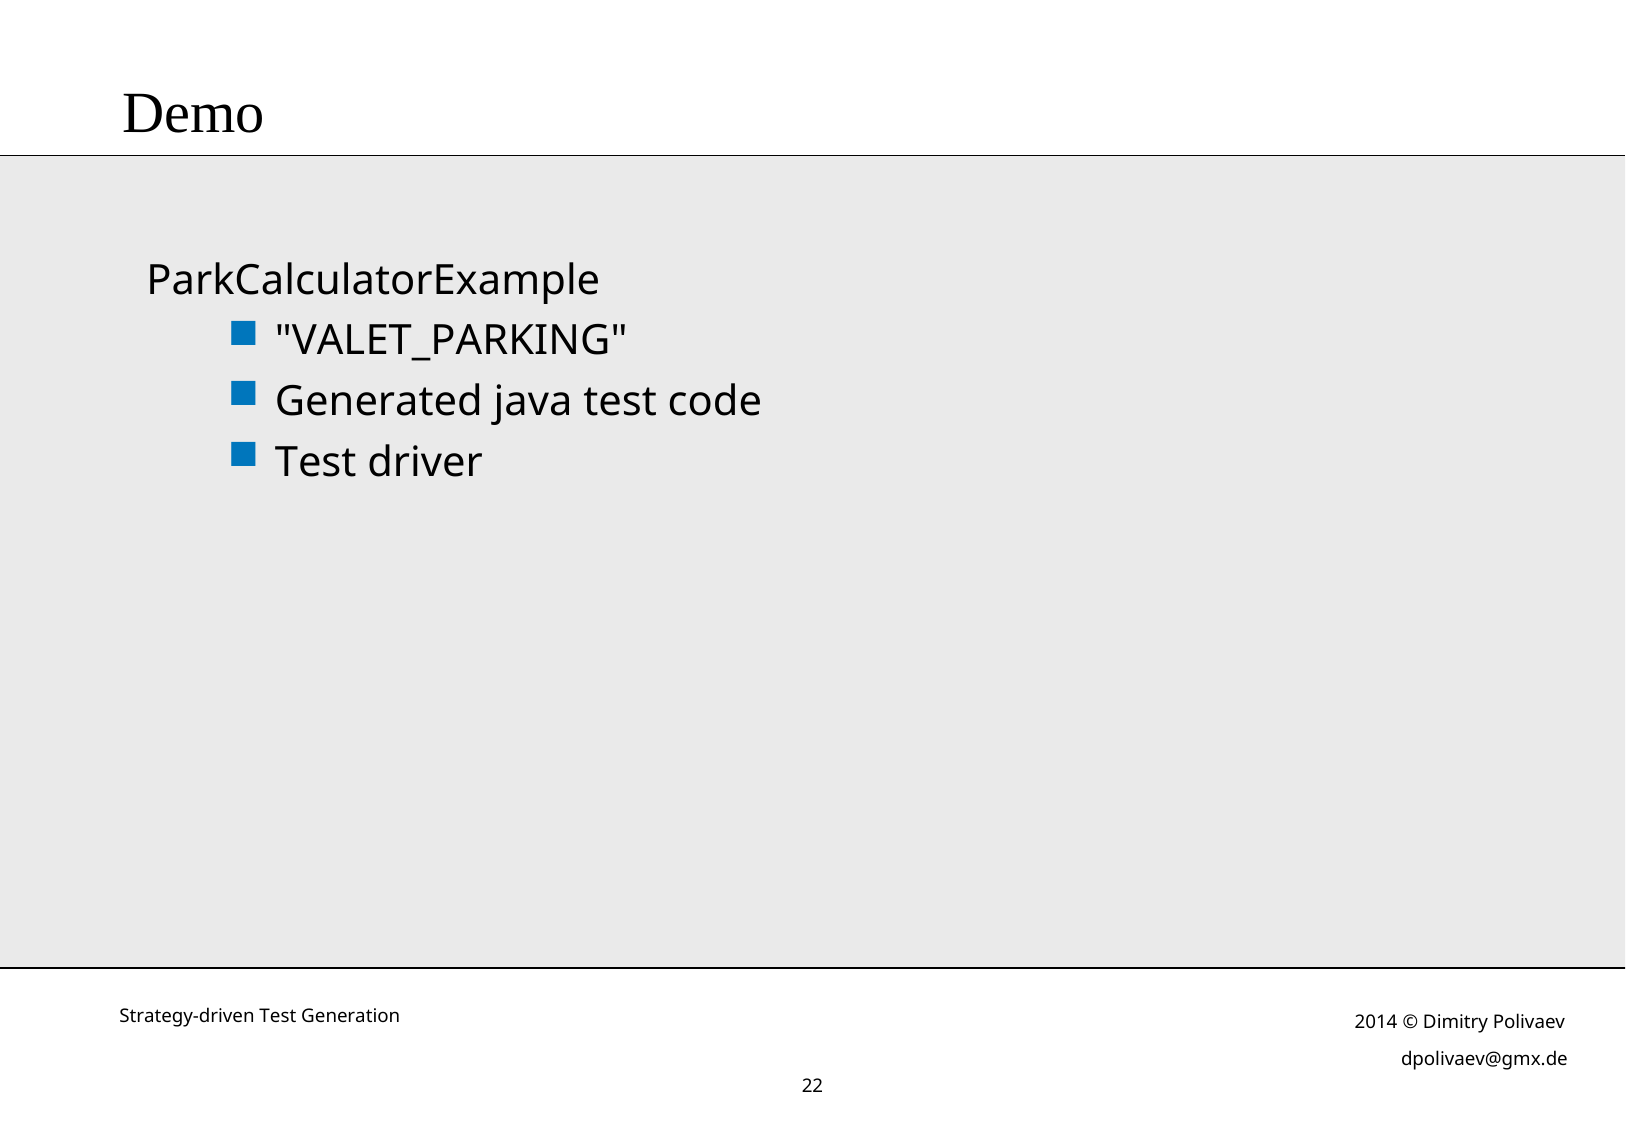

# Demo
ParkCalculatorExample
"VALET_PARKING"
Generated java test code
Test driver